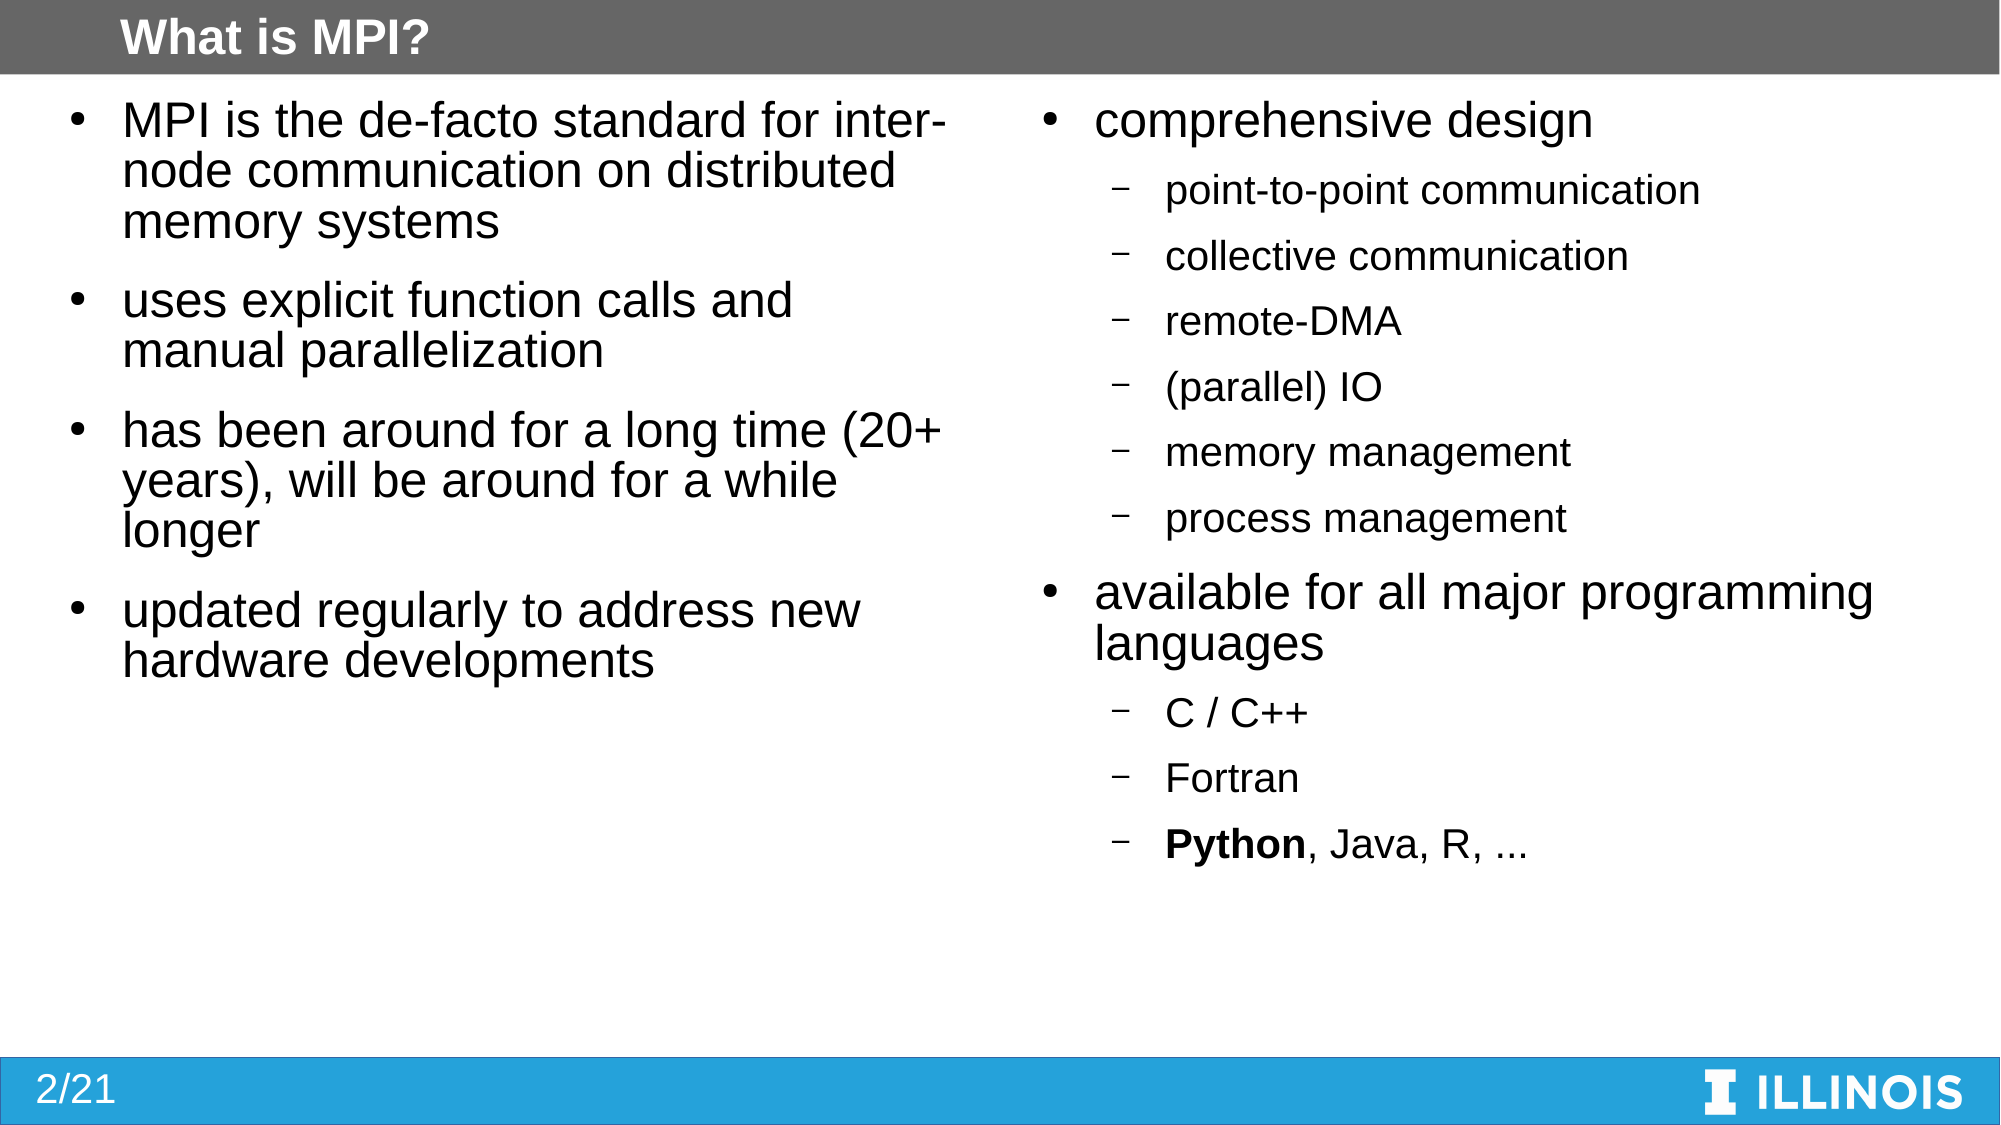

# What is MPI?
MPI is the de-facto standard for inter-node communication on distributed memory systems
uses explicit function calls and manual parallelization
has been around for a long time (20+ years), will be around for a while longer
updated regularly to address new hardware developments
comprehensive design
point-to-point communication
collective communication
remote-DMA
(parallel) IO
memory management
process management
available for all major programming languages
C / C++
Fortran
Python, Java, R, ...